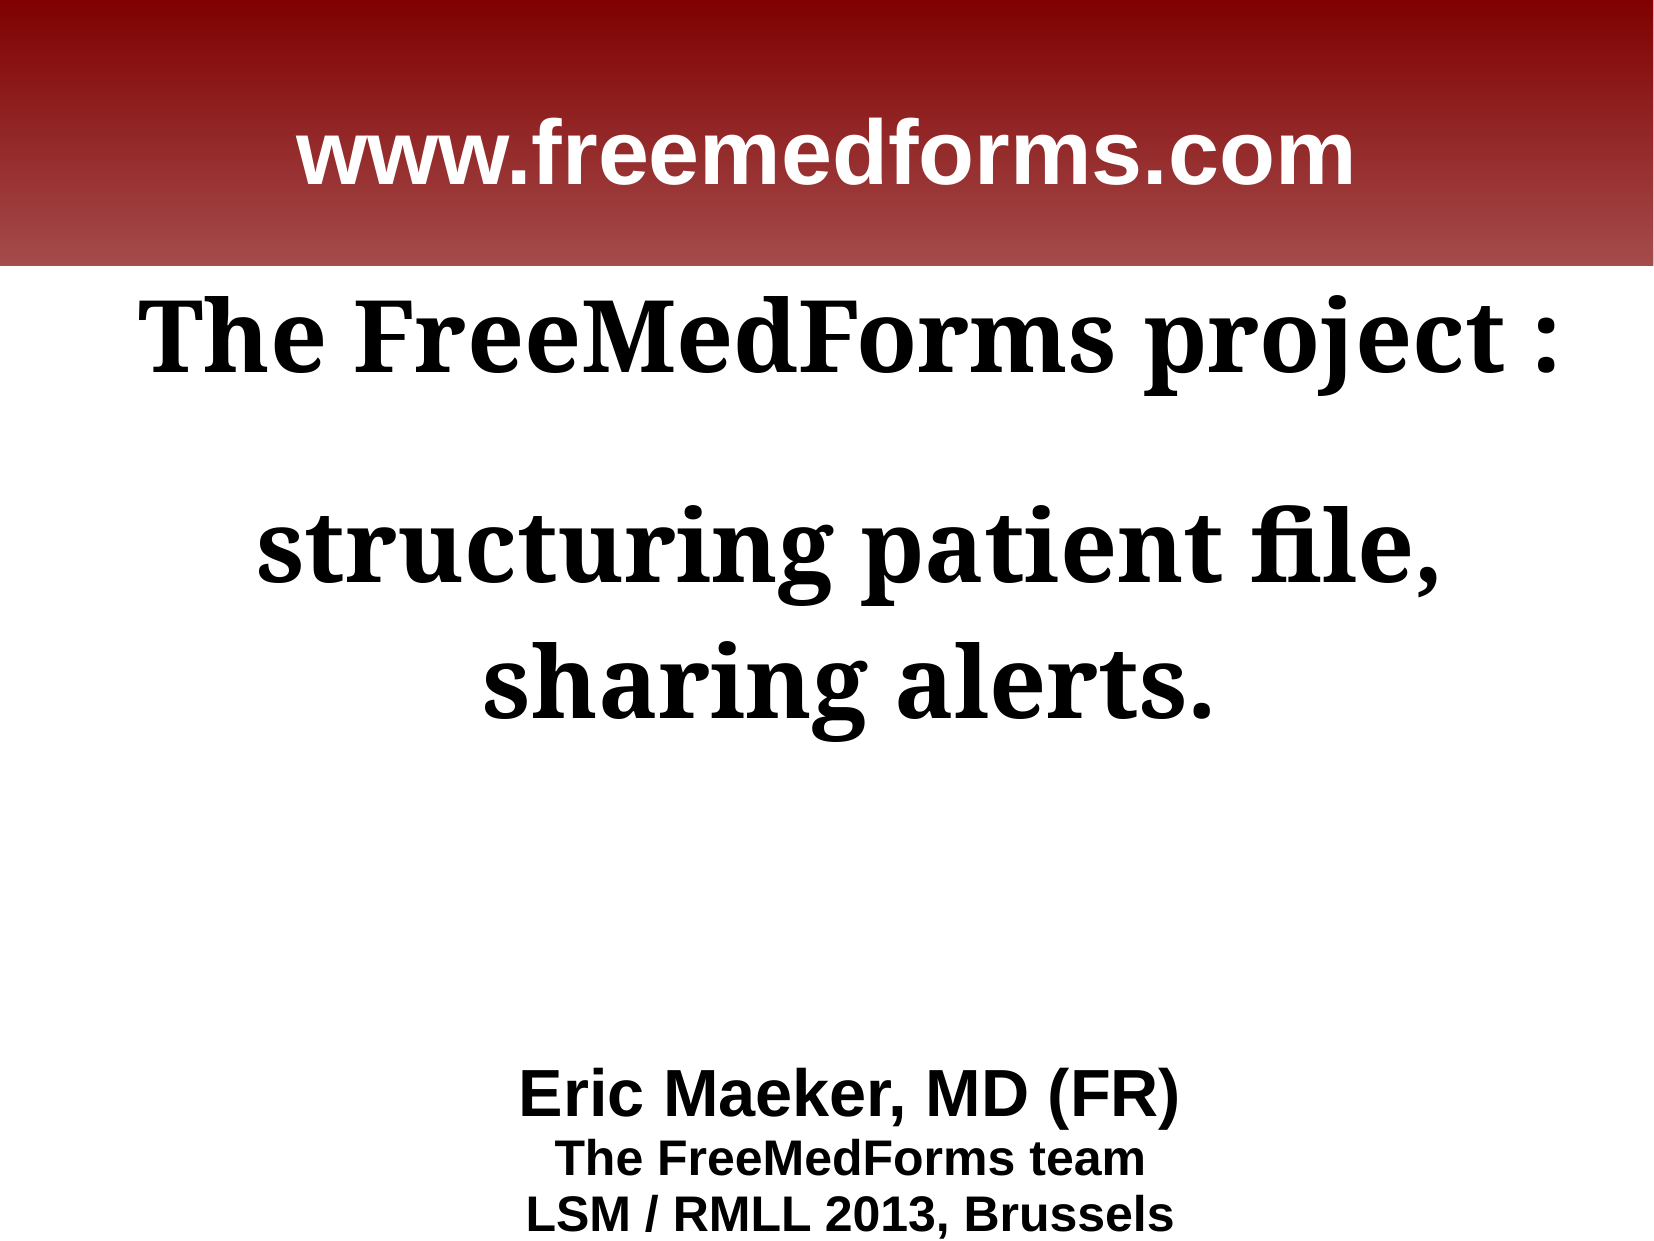

# www.freemedforms.com
The FreeMedForms project :
structuring patient file,
sharing alerts.
Eric Maeker, MD (FR)
The FreeMedForms team
LSM / RMLL 2013, Brussels